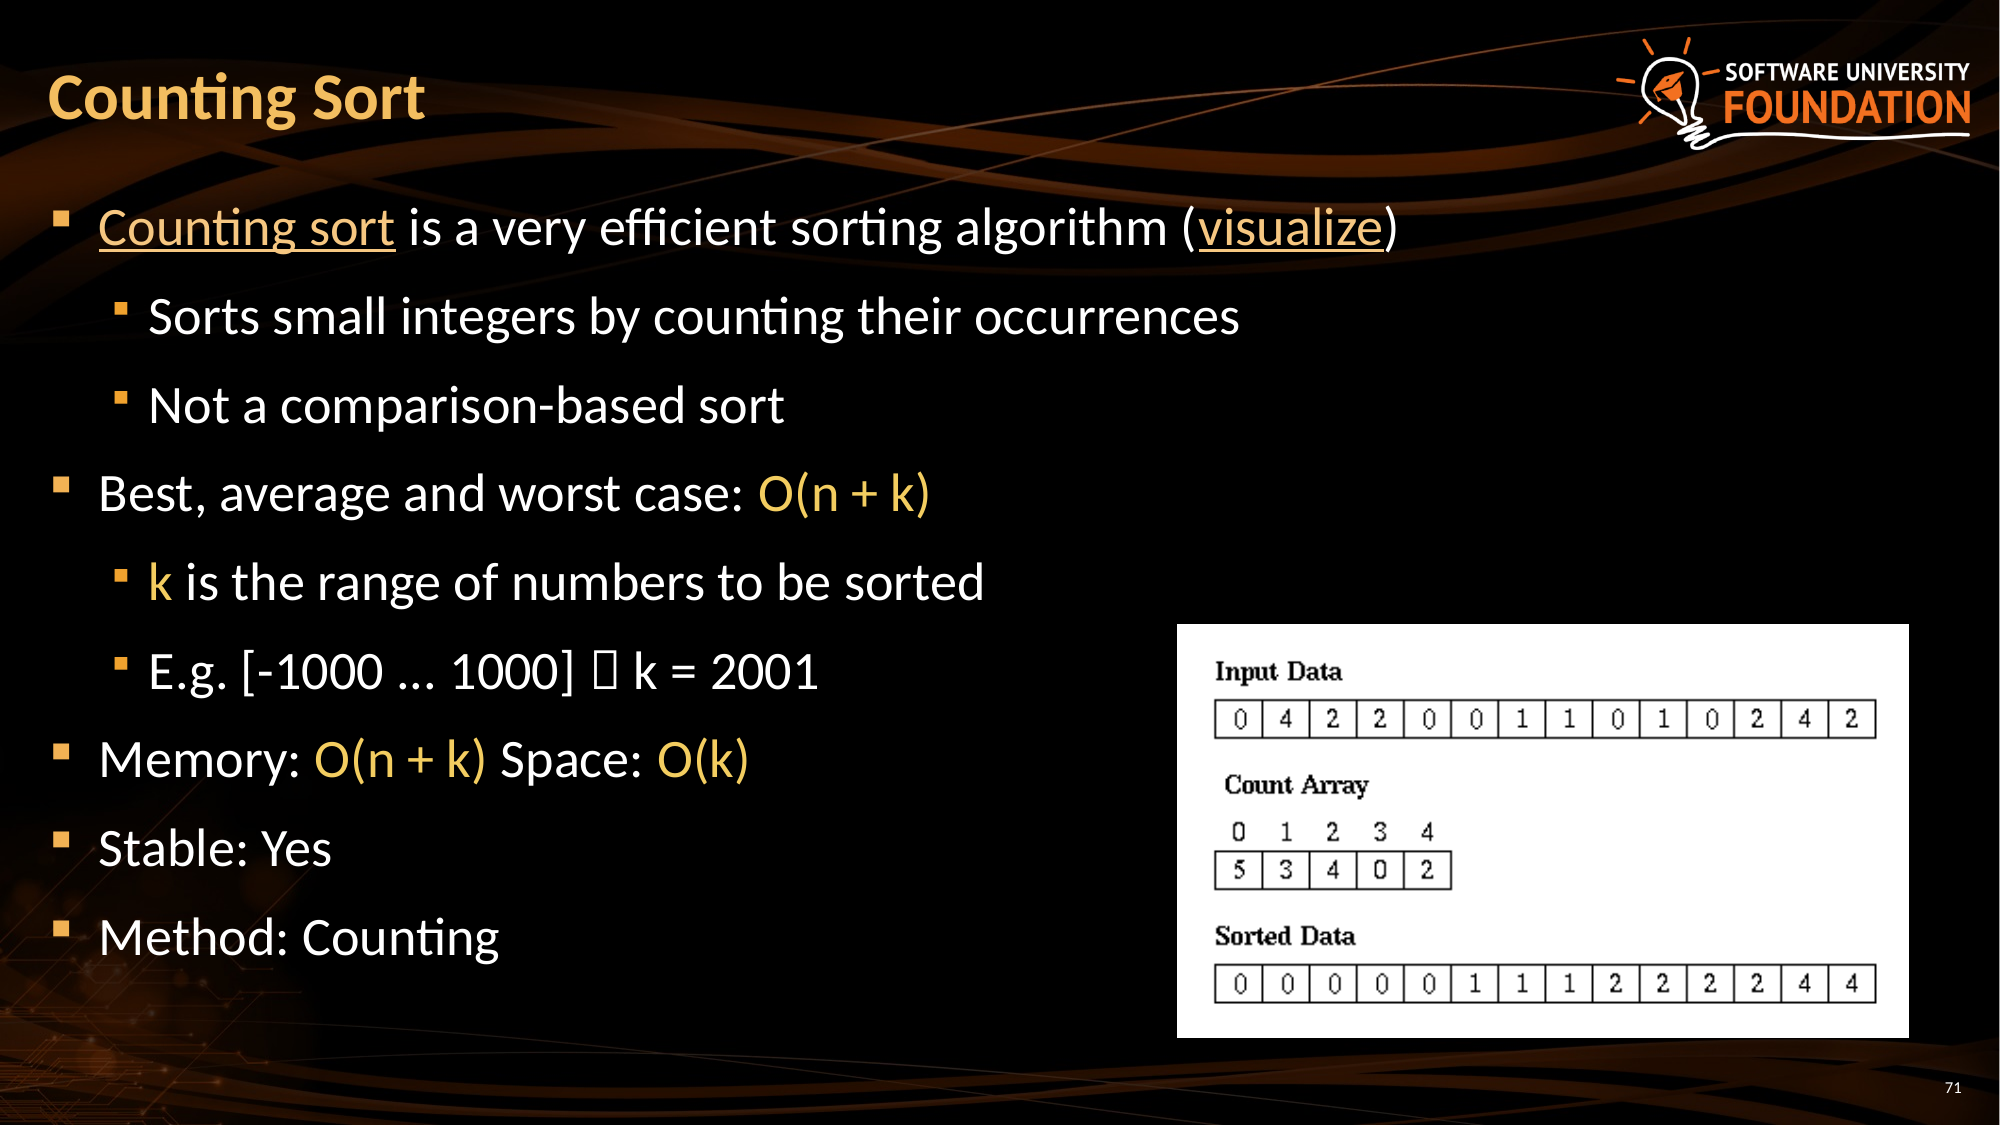

Counting Sort
# Counting sort is a very efficient sorting algorithm (visualize)
Sorts small integers by counting their occurrences
Not a comparison-based sort
Best, average and worst case: O(n + k)
k is the range of numbers to be sorted
E.g. [-1000 ... 1000]  k = 2001
Memory: O(n + k) Space: O(k)
Stable: Yes
Method: Counting